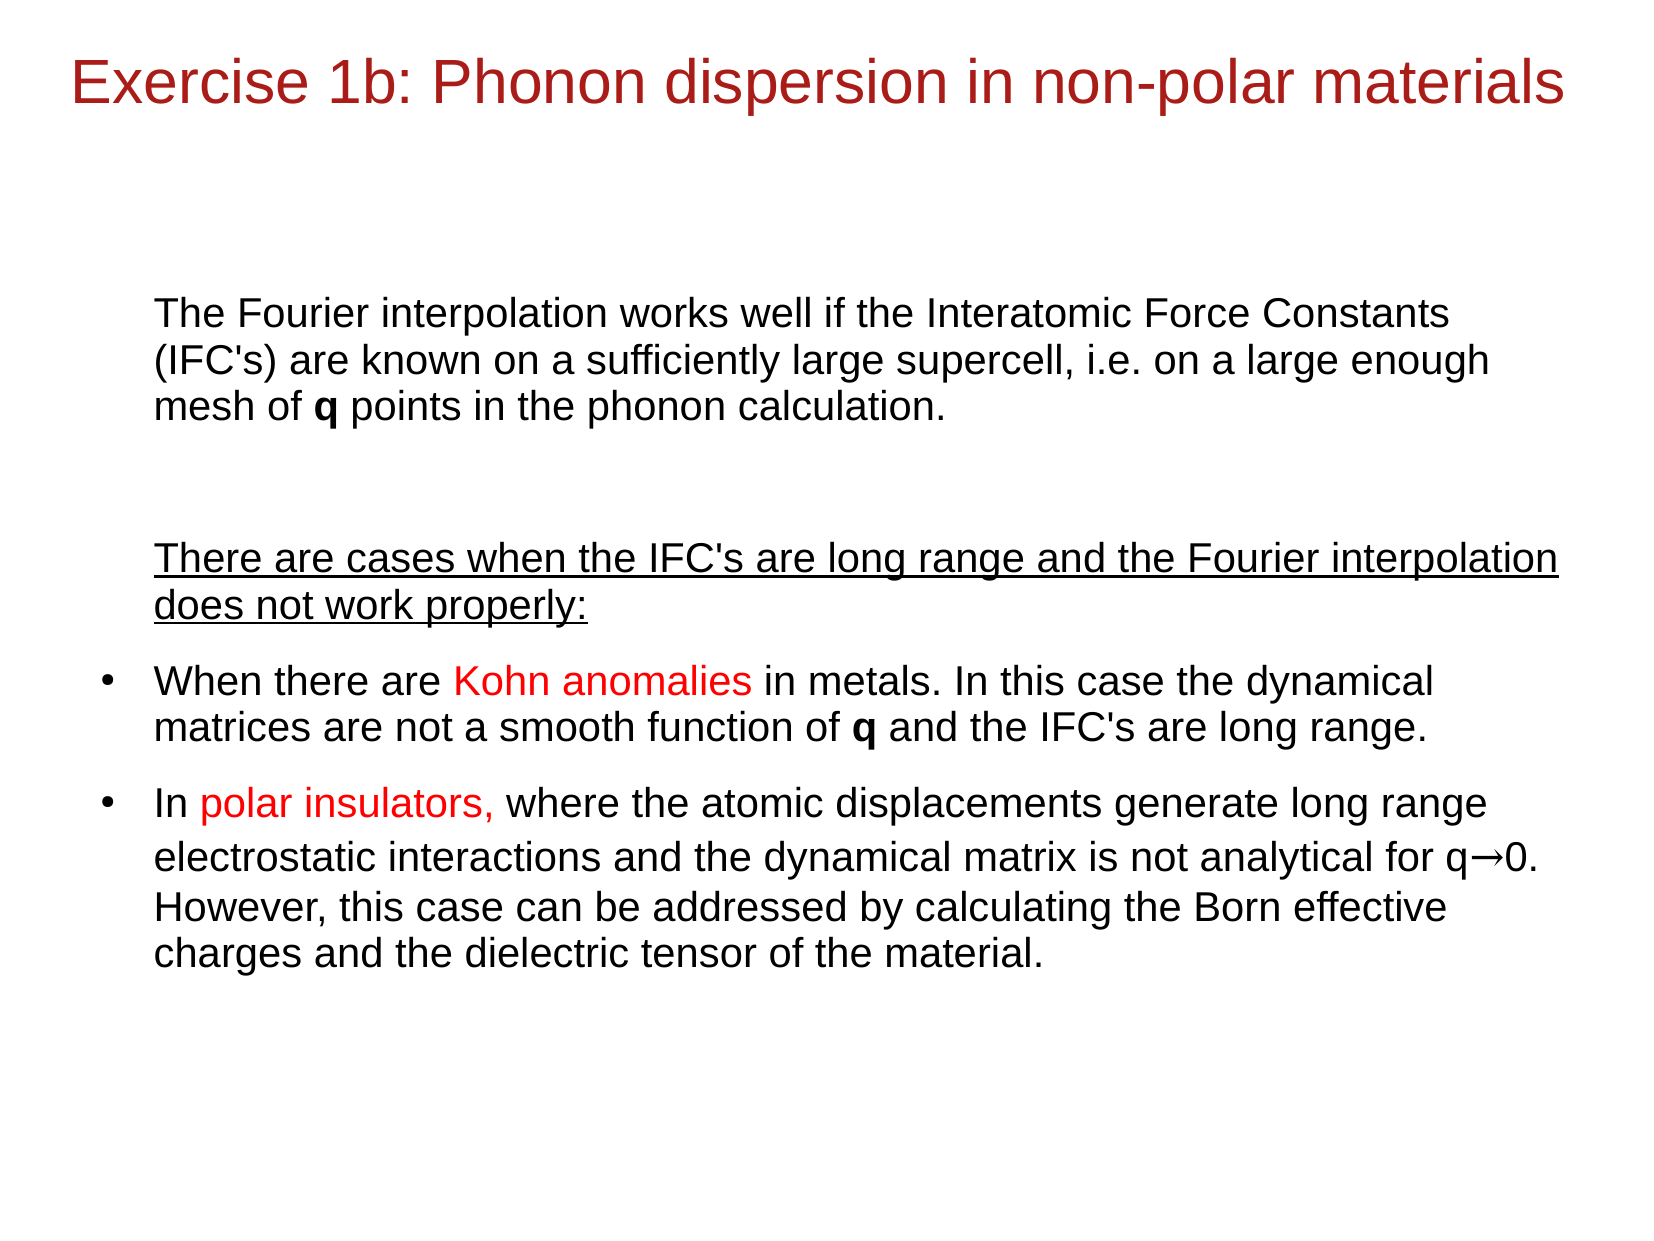

Exercise 1b: Phonon dispersion in non-polar materials
# The Fourier interpolation works well if the Interatomic Force Constants (IFC's) are known on a sufficiently large supercell, i.e. on a large enough mesh of q points in the phonon calculation.
There are cases when the IFC's are long range and the Fourier interpolation does not work properly:
When there are Kohn anomalies in metals. In this case the dynamical matrices are not a smooth function of q and the IFC's are long range.
In polar insulators, where the atomic displacements generate long range electrostatic interactions and the dynamical matrix is not analytical for q→0. However, this case can be addressed by calculating the Born effective charges and the dielectric tensor of the material.